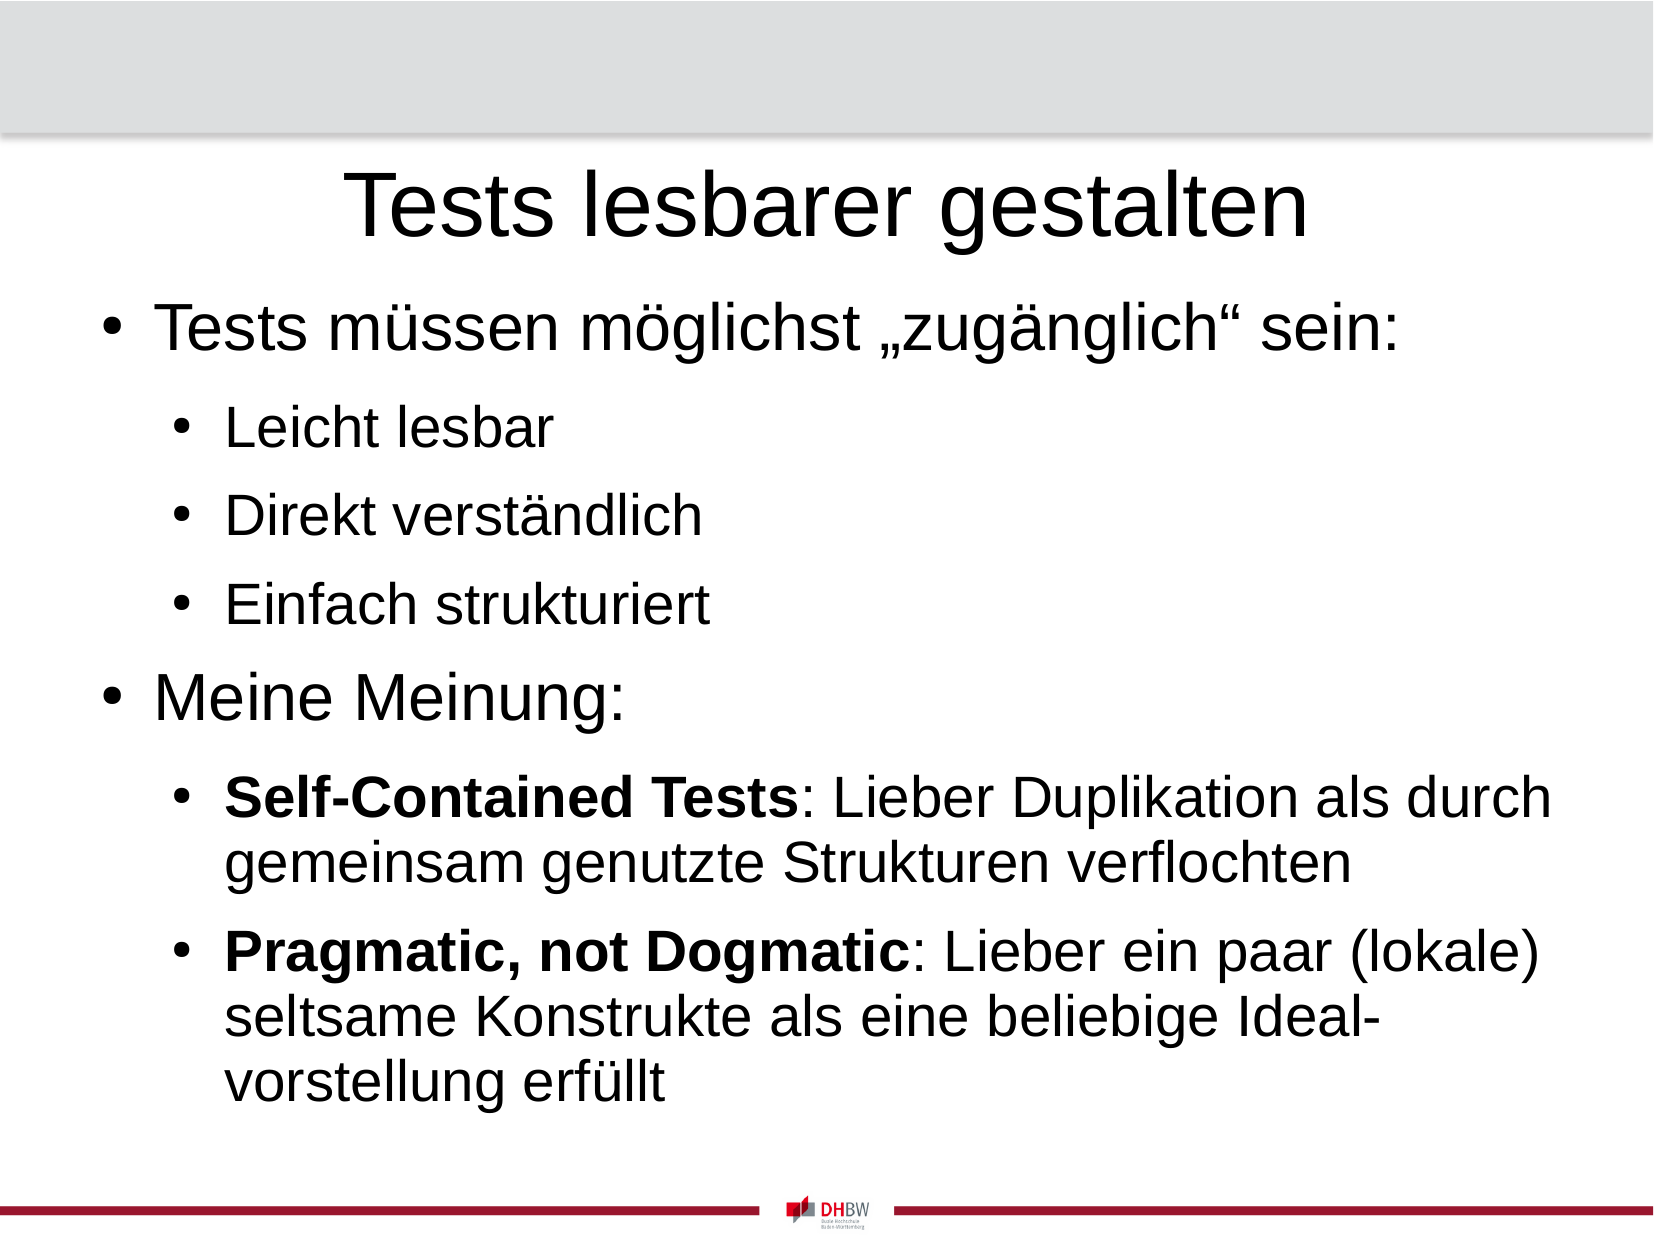

# Tests lesbarer gestalten
Tests müssen möglichst „zugänglich“ sein:
Leicht lesbar
Direkt verständlich
Einfach strukturiert
Meine Meinung:
Self-Contained Tests: Lieber Duplikation als durch gemeinsam genutzte Strukturen verflochten
Pragmatic, not Dogmatic: Lieber ein paar (lokale) seltsame Konstrukte als eine beliebige Ideal-vorstellung erfüllt